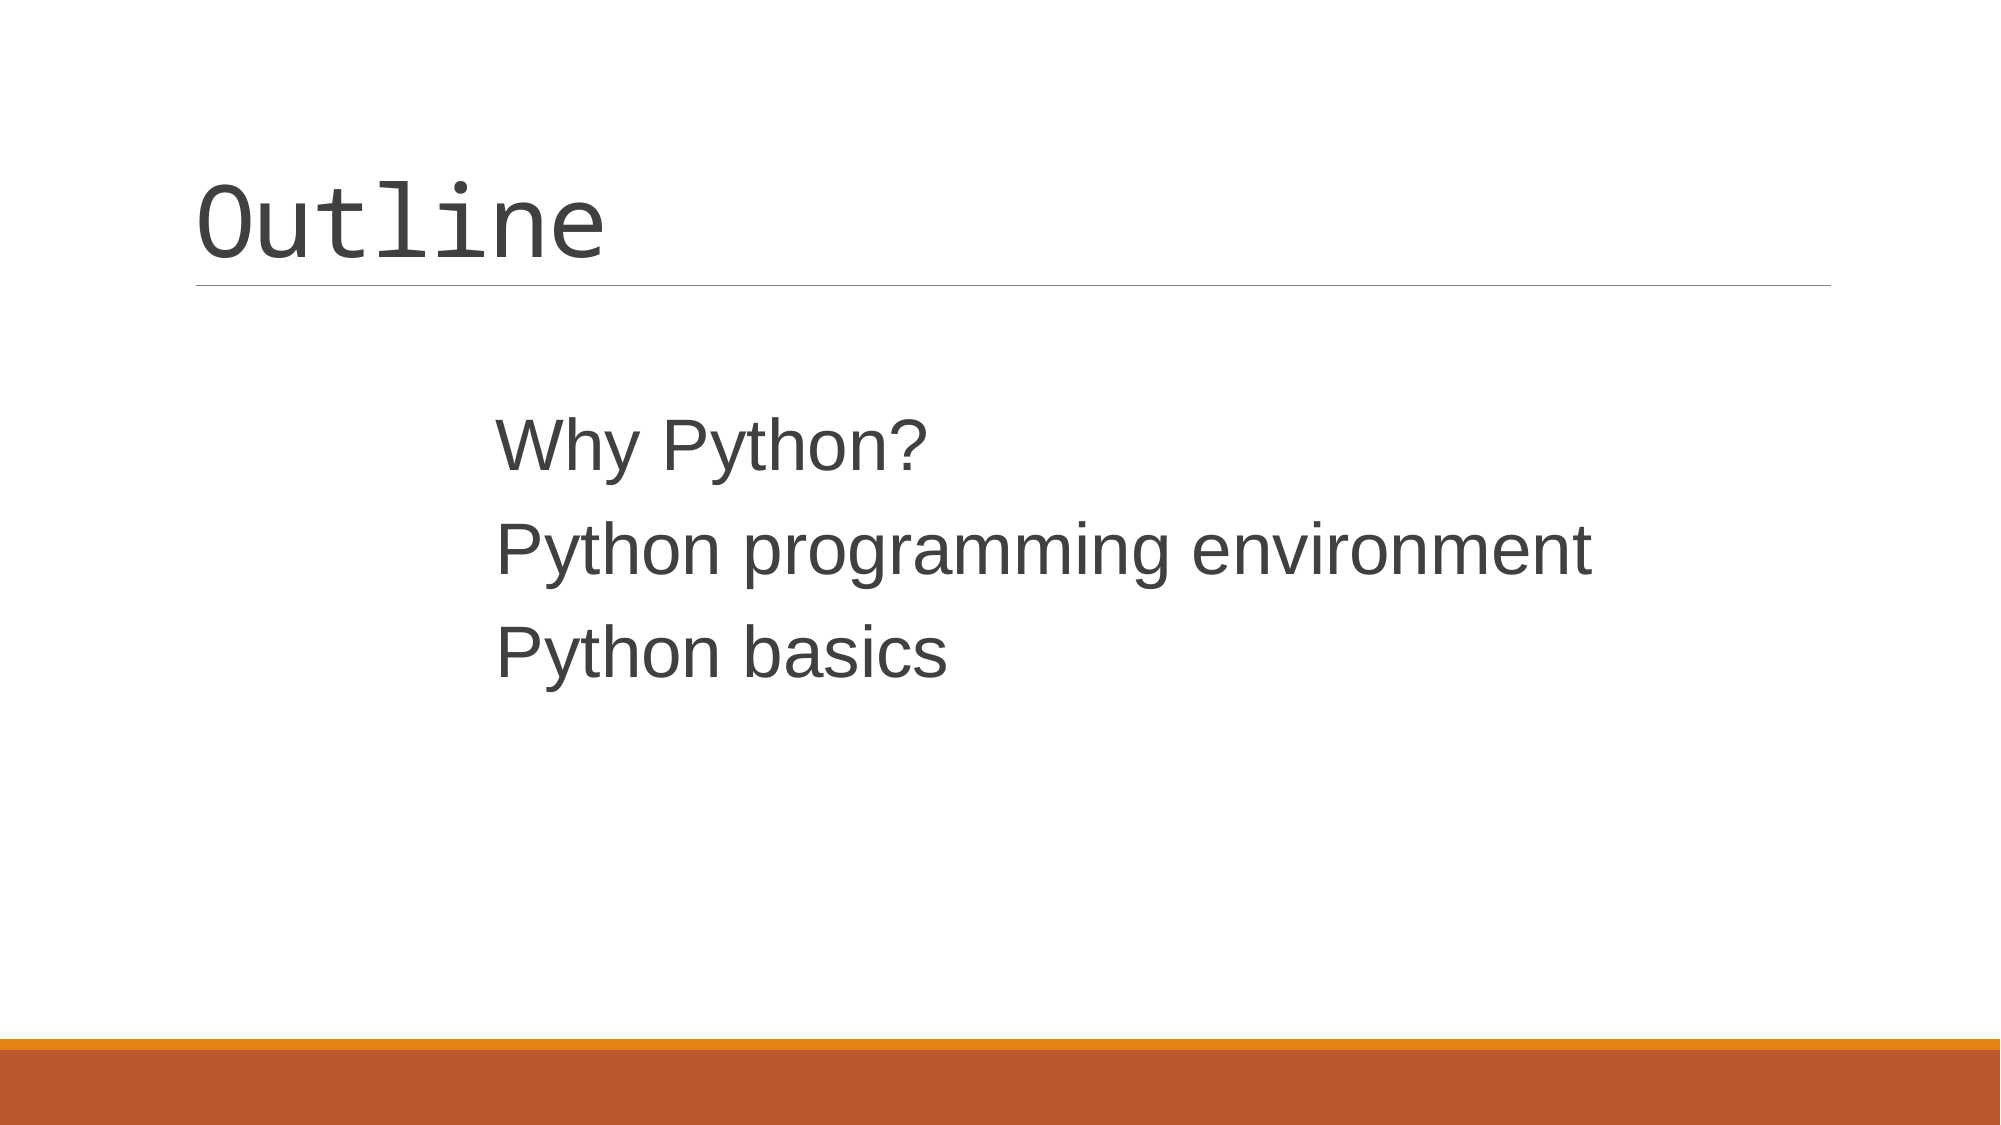

# Outline
Why Python?
Python programming environment
Python basics